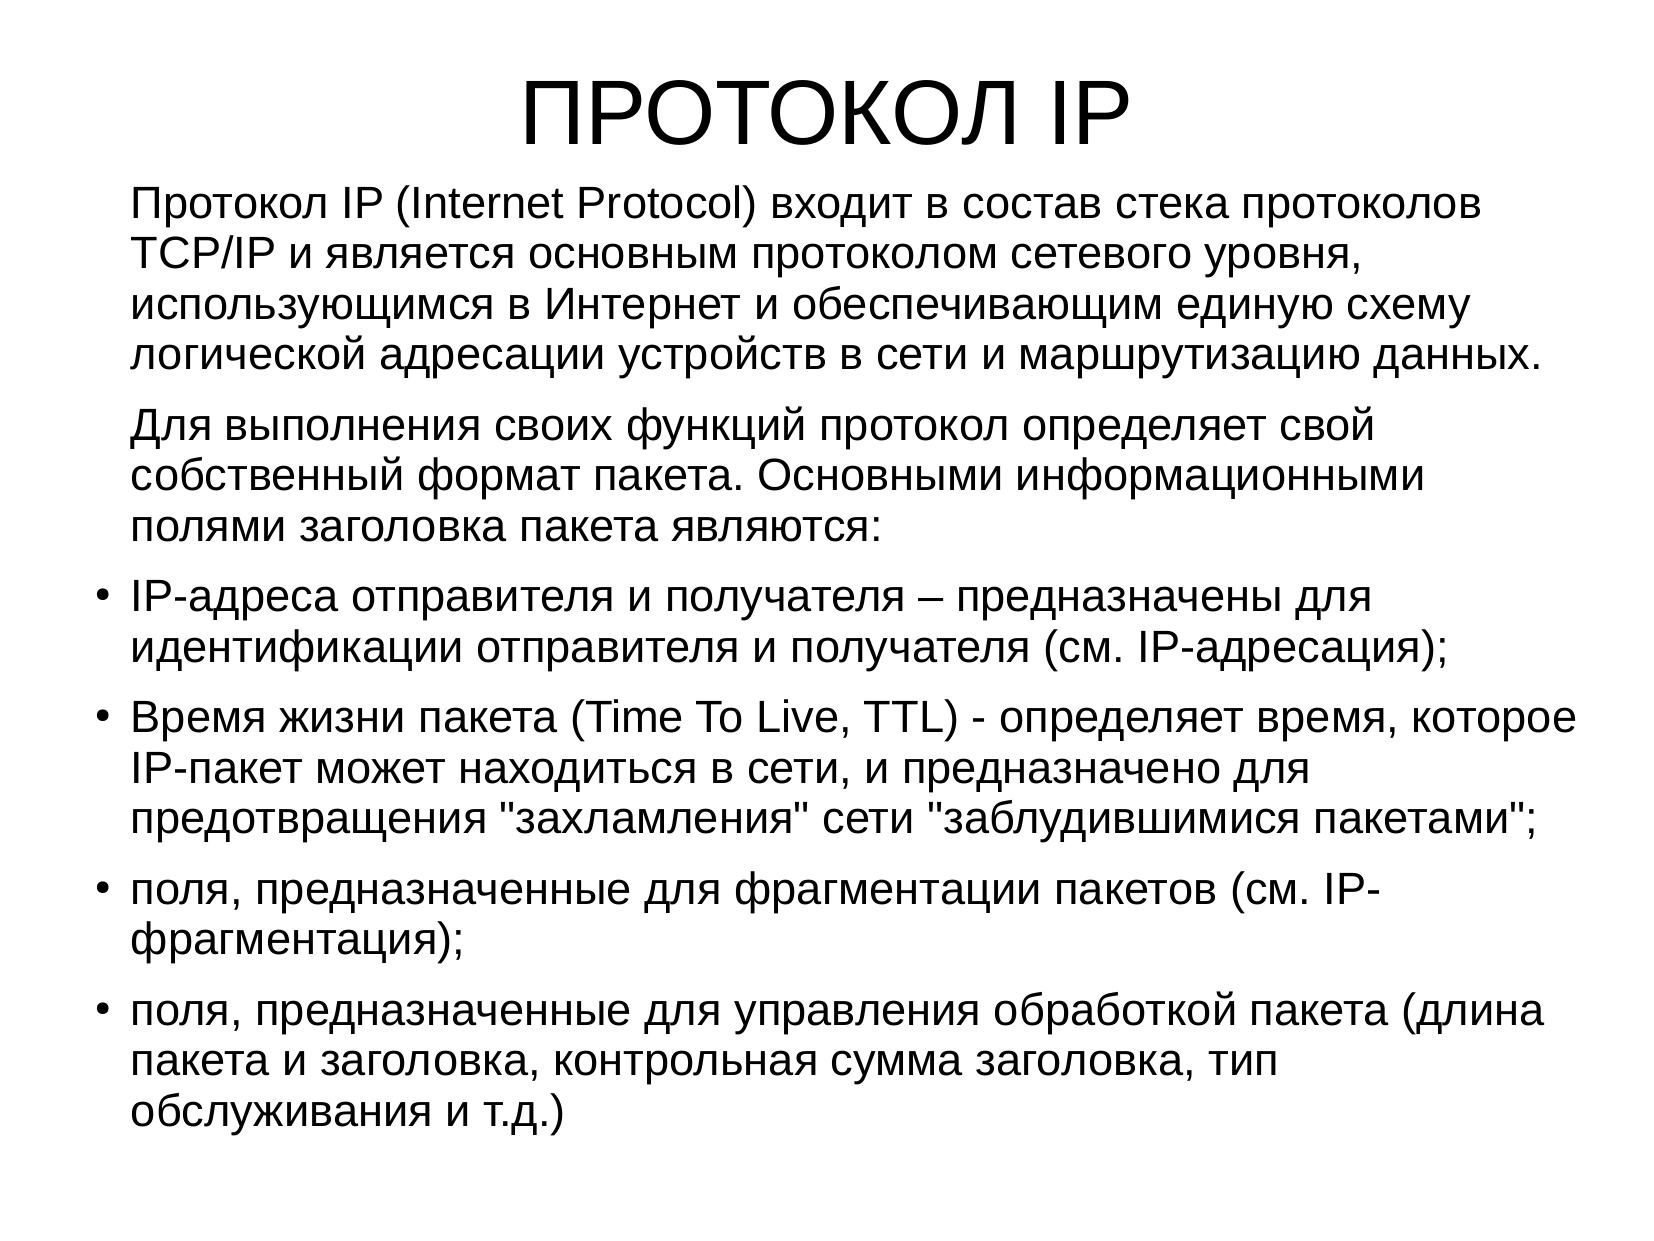

# ПРОТОКОЛ IP
Протокол IP (Internet Protocol) входит в состав стека протоколов TCP/IP и является основным протоколом сетевого уровня, использующимся в Интернет и обеспечивающим единую схему логической адресации устройств в сети и маршрутизацию данных.
Для выполнения своих функций протокол определяет свой собственный формат пакета. Основными информационными полями заголовка пакета являются:
IP-адреса отправителя и получателя – предназначены для идентификации отправителя и получателя (см. IP-адресация);
Время жизни пакета (Time To Live, TTL) - определяет время, которое IP-пакет может находиться в сети, и предназначено для предотвращения "захламления" сети "заблудившимися пакетами";
поля, предназначенные для фрагментации пакетов (см. IP-фрагментация);
поля, предназначенные для управления обработкой пакета (длина пакета и заголовка, контрольная сумма заголовка, тип обслуживания и т.д.)